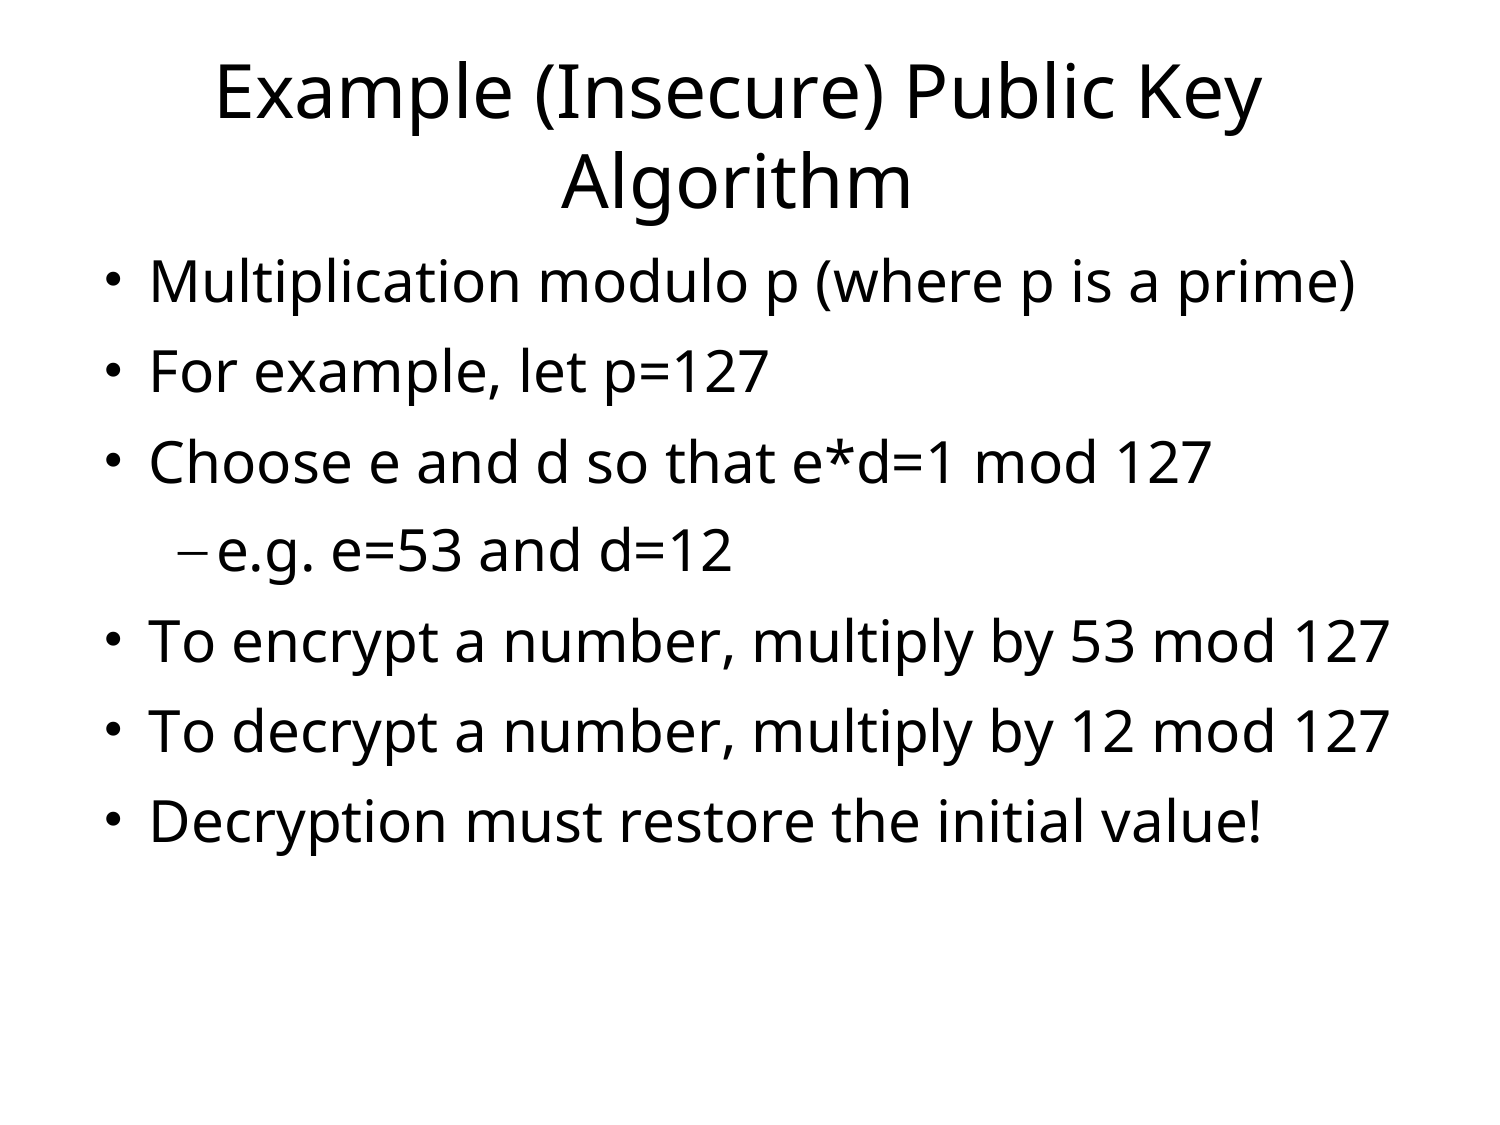

# Example (Insecure) Public Key Algorithm
Multiplication modulo p (where p is a prime)
For example, let p=127
Choose e and d so that e*d=1 mod 127
e.g. e=53 and d=12
To encrypt a number, multiply by 53 mod 127
To decrypt a number, multiply by 12 mod 127
Decryption must restore the initial value!